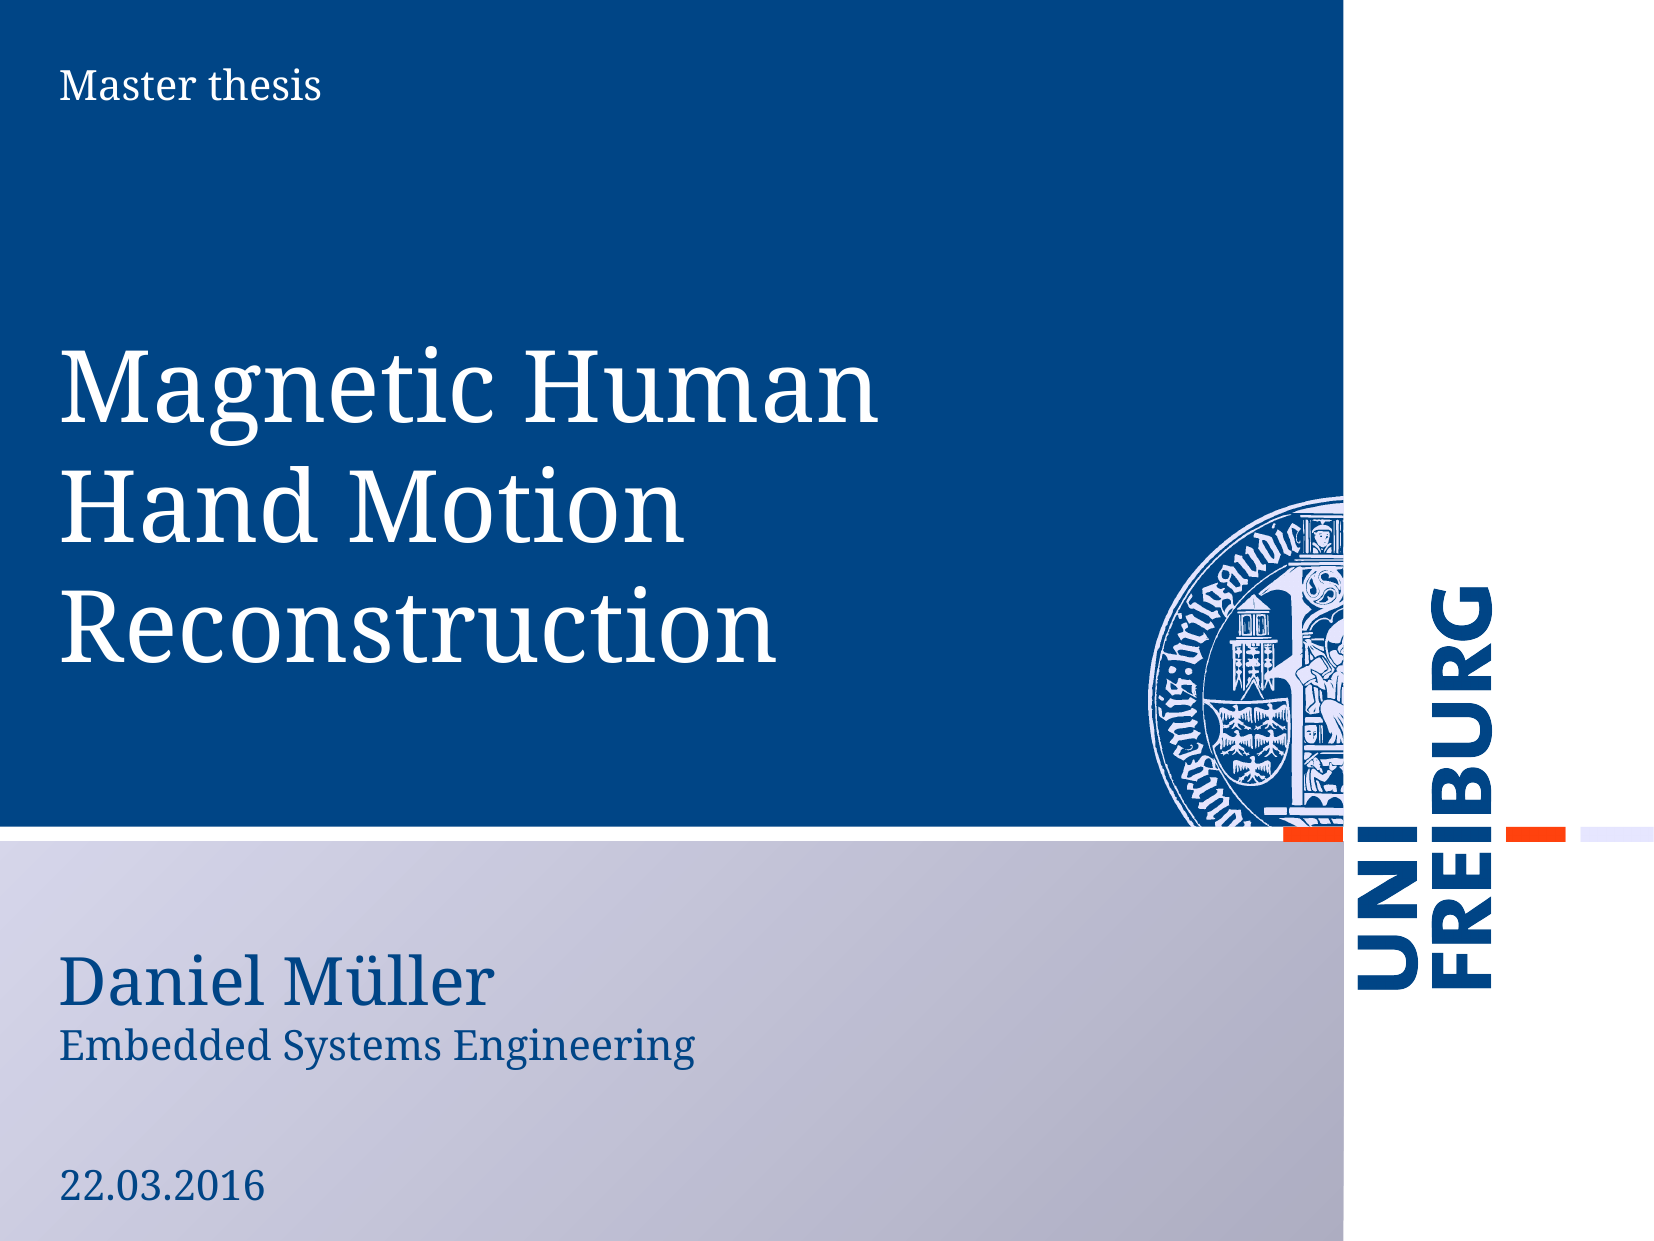

Master thesis
# Magnetic Human Hand Motion Reconstruction
Daniel Müller
Embedded Systems Engineering
22.03.2016